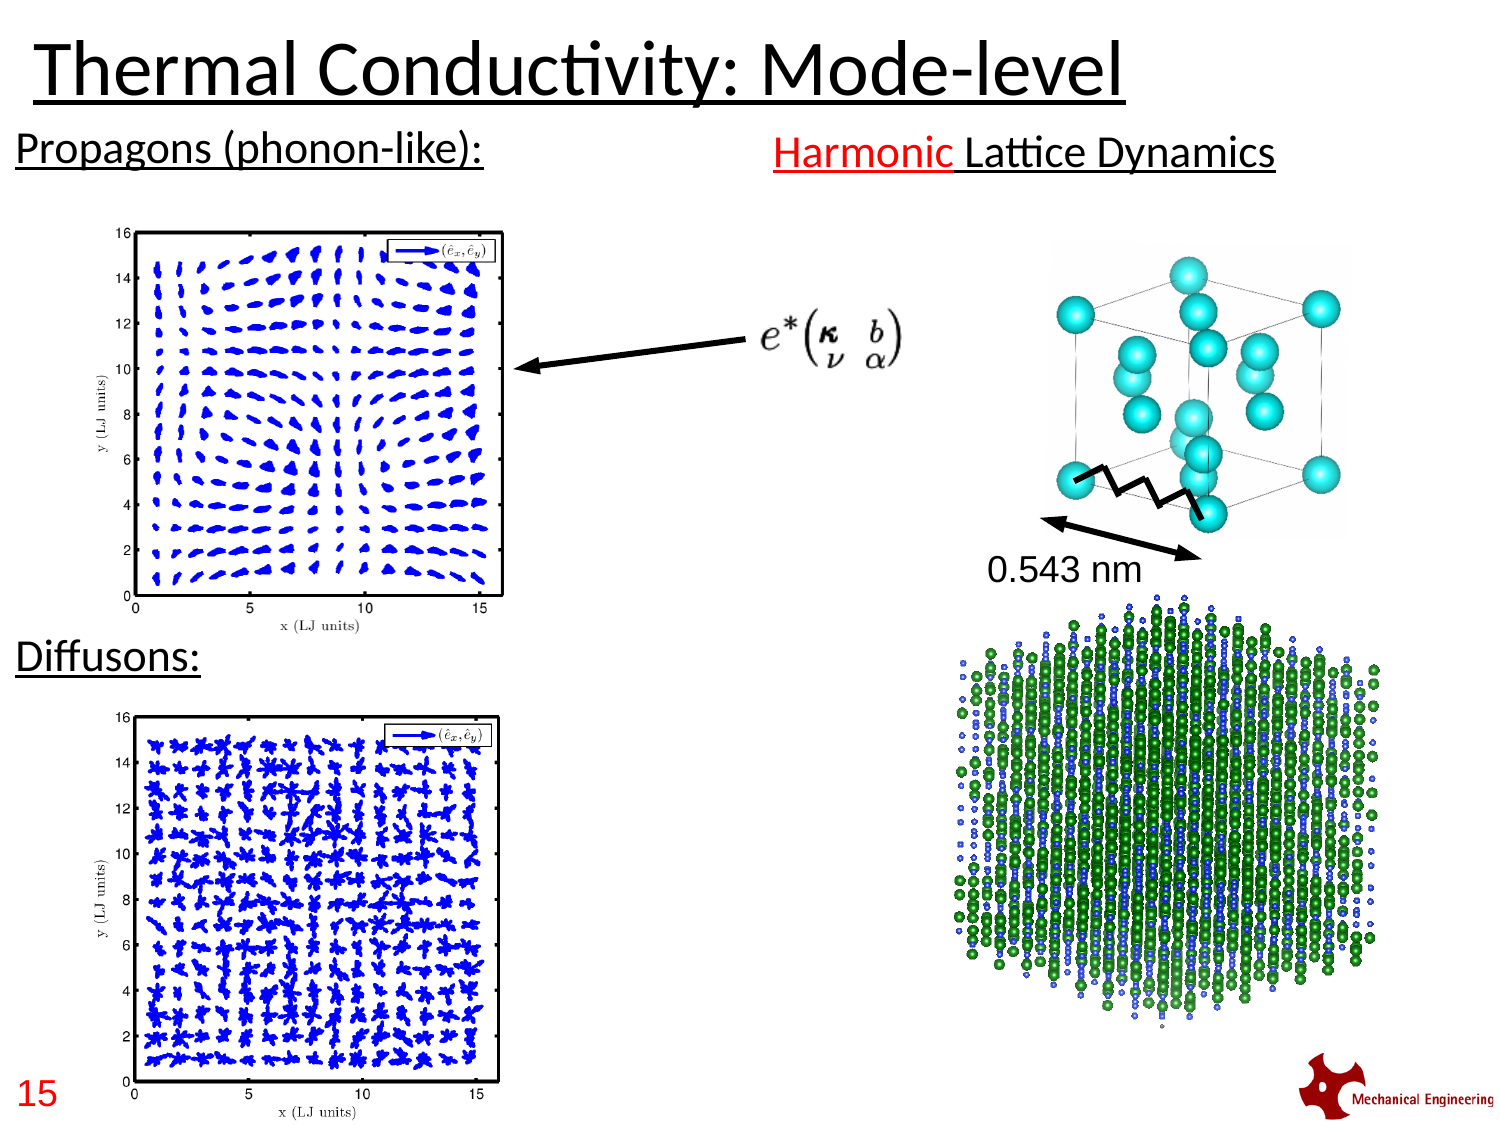

# Thermal Conductivity: Mode-level
Propagons (phonon-like):
Harmonic Lattice Dynamics
0.543 nm
Diffusons: